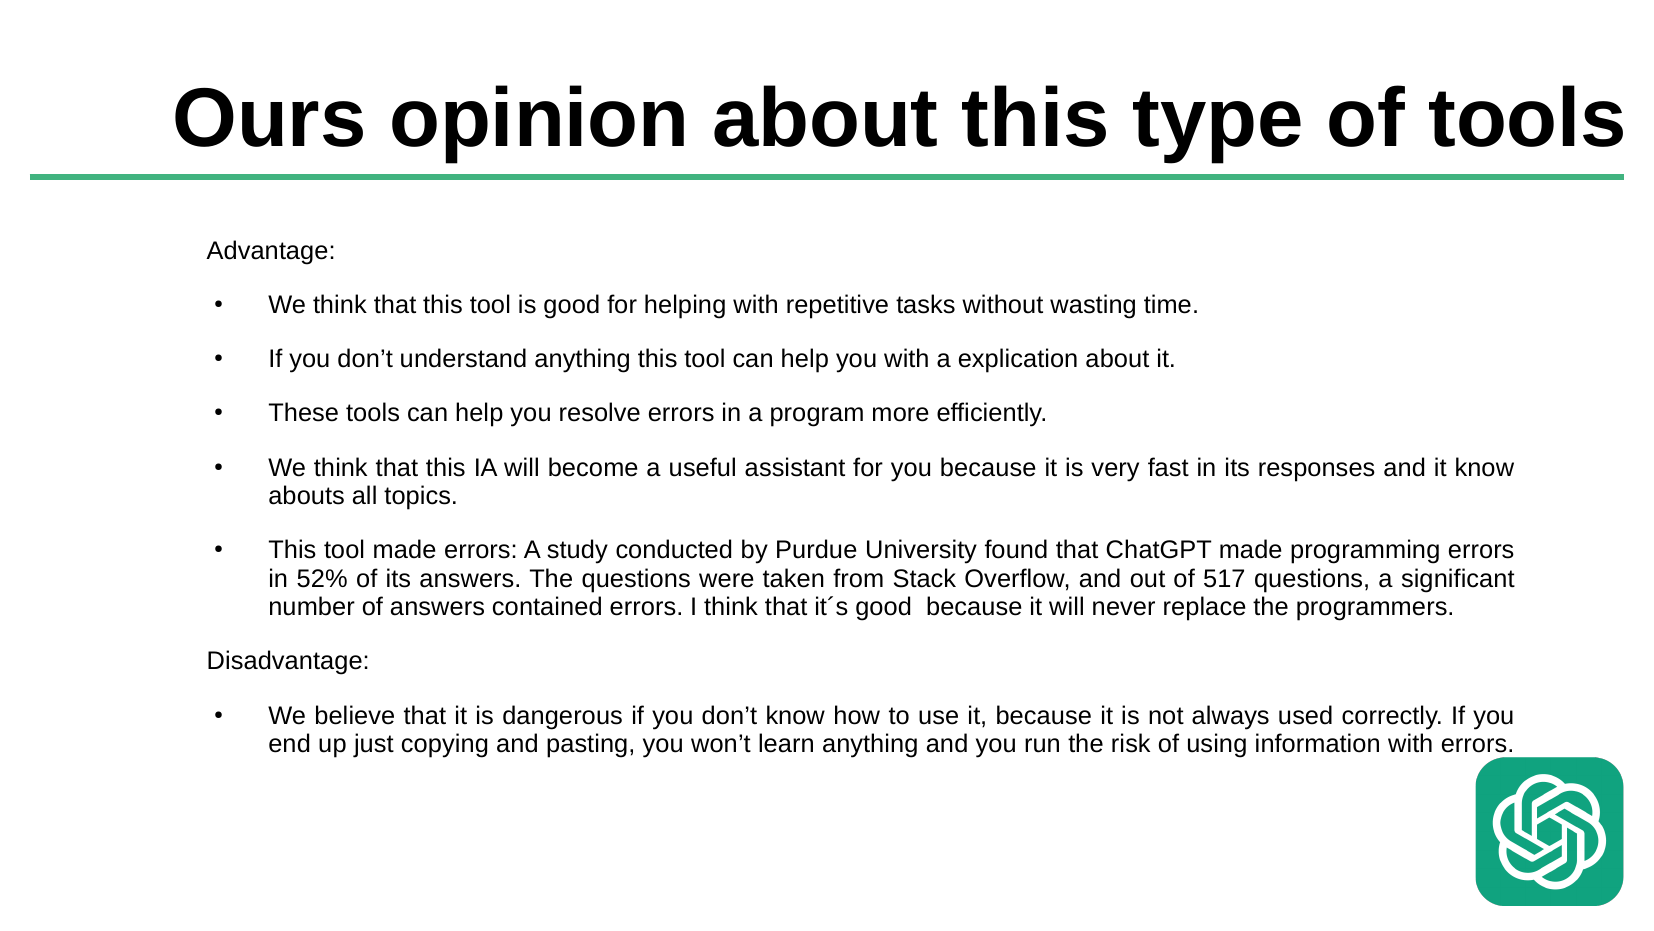

# Ours opinion about this type of tools
Advantage:
We think that this tool is good for helping with repetitive tasks without wasting time.
If you don’t understand anything this tool can help you with a explication about it.
These tools can help you resolve errors in a program more efficiently.
We think that this IA will become a useful assistant for you because it is very fast in its responses and it know abouts all topics.
This tool made errors: A study conducted by Purdue University found that ChatGPT made programming errors in 52% of its answers. The questions were taken from Stack Overflow, and out of 517 questions, a significant number of answers contained errors. I think that it´s good because it will never replace the programmers.
Disadvantage:
We believe that it is dangerous if you don’t know how to use it, because it is not always used correctly. If you end up just copying and pasting, you won’t learn anything and you run the risk of using information with errors.